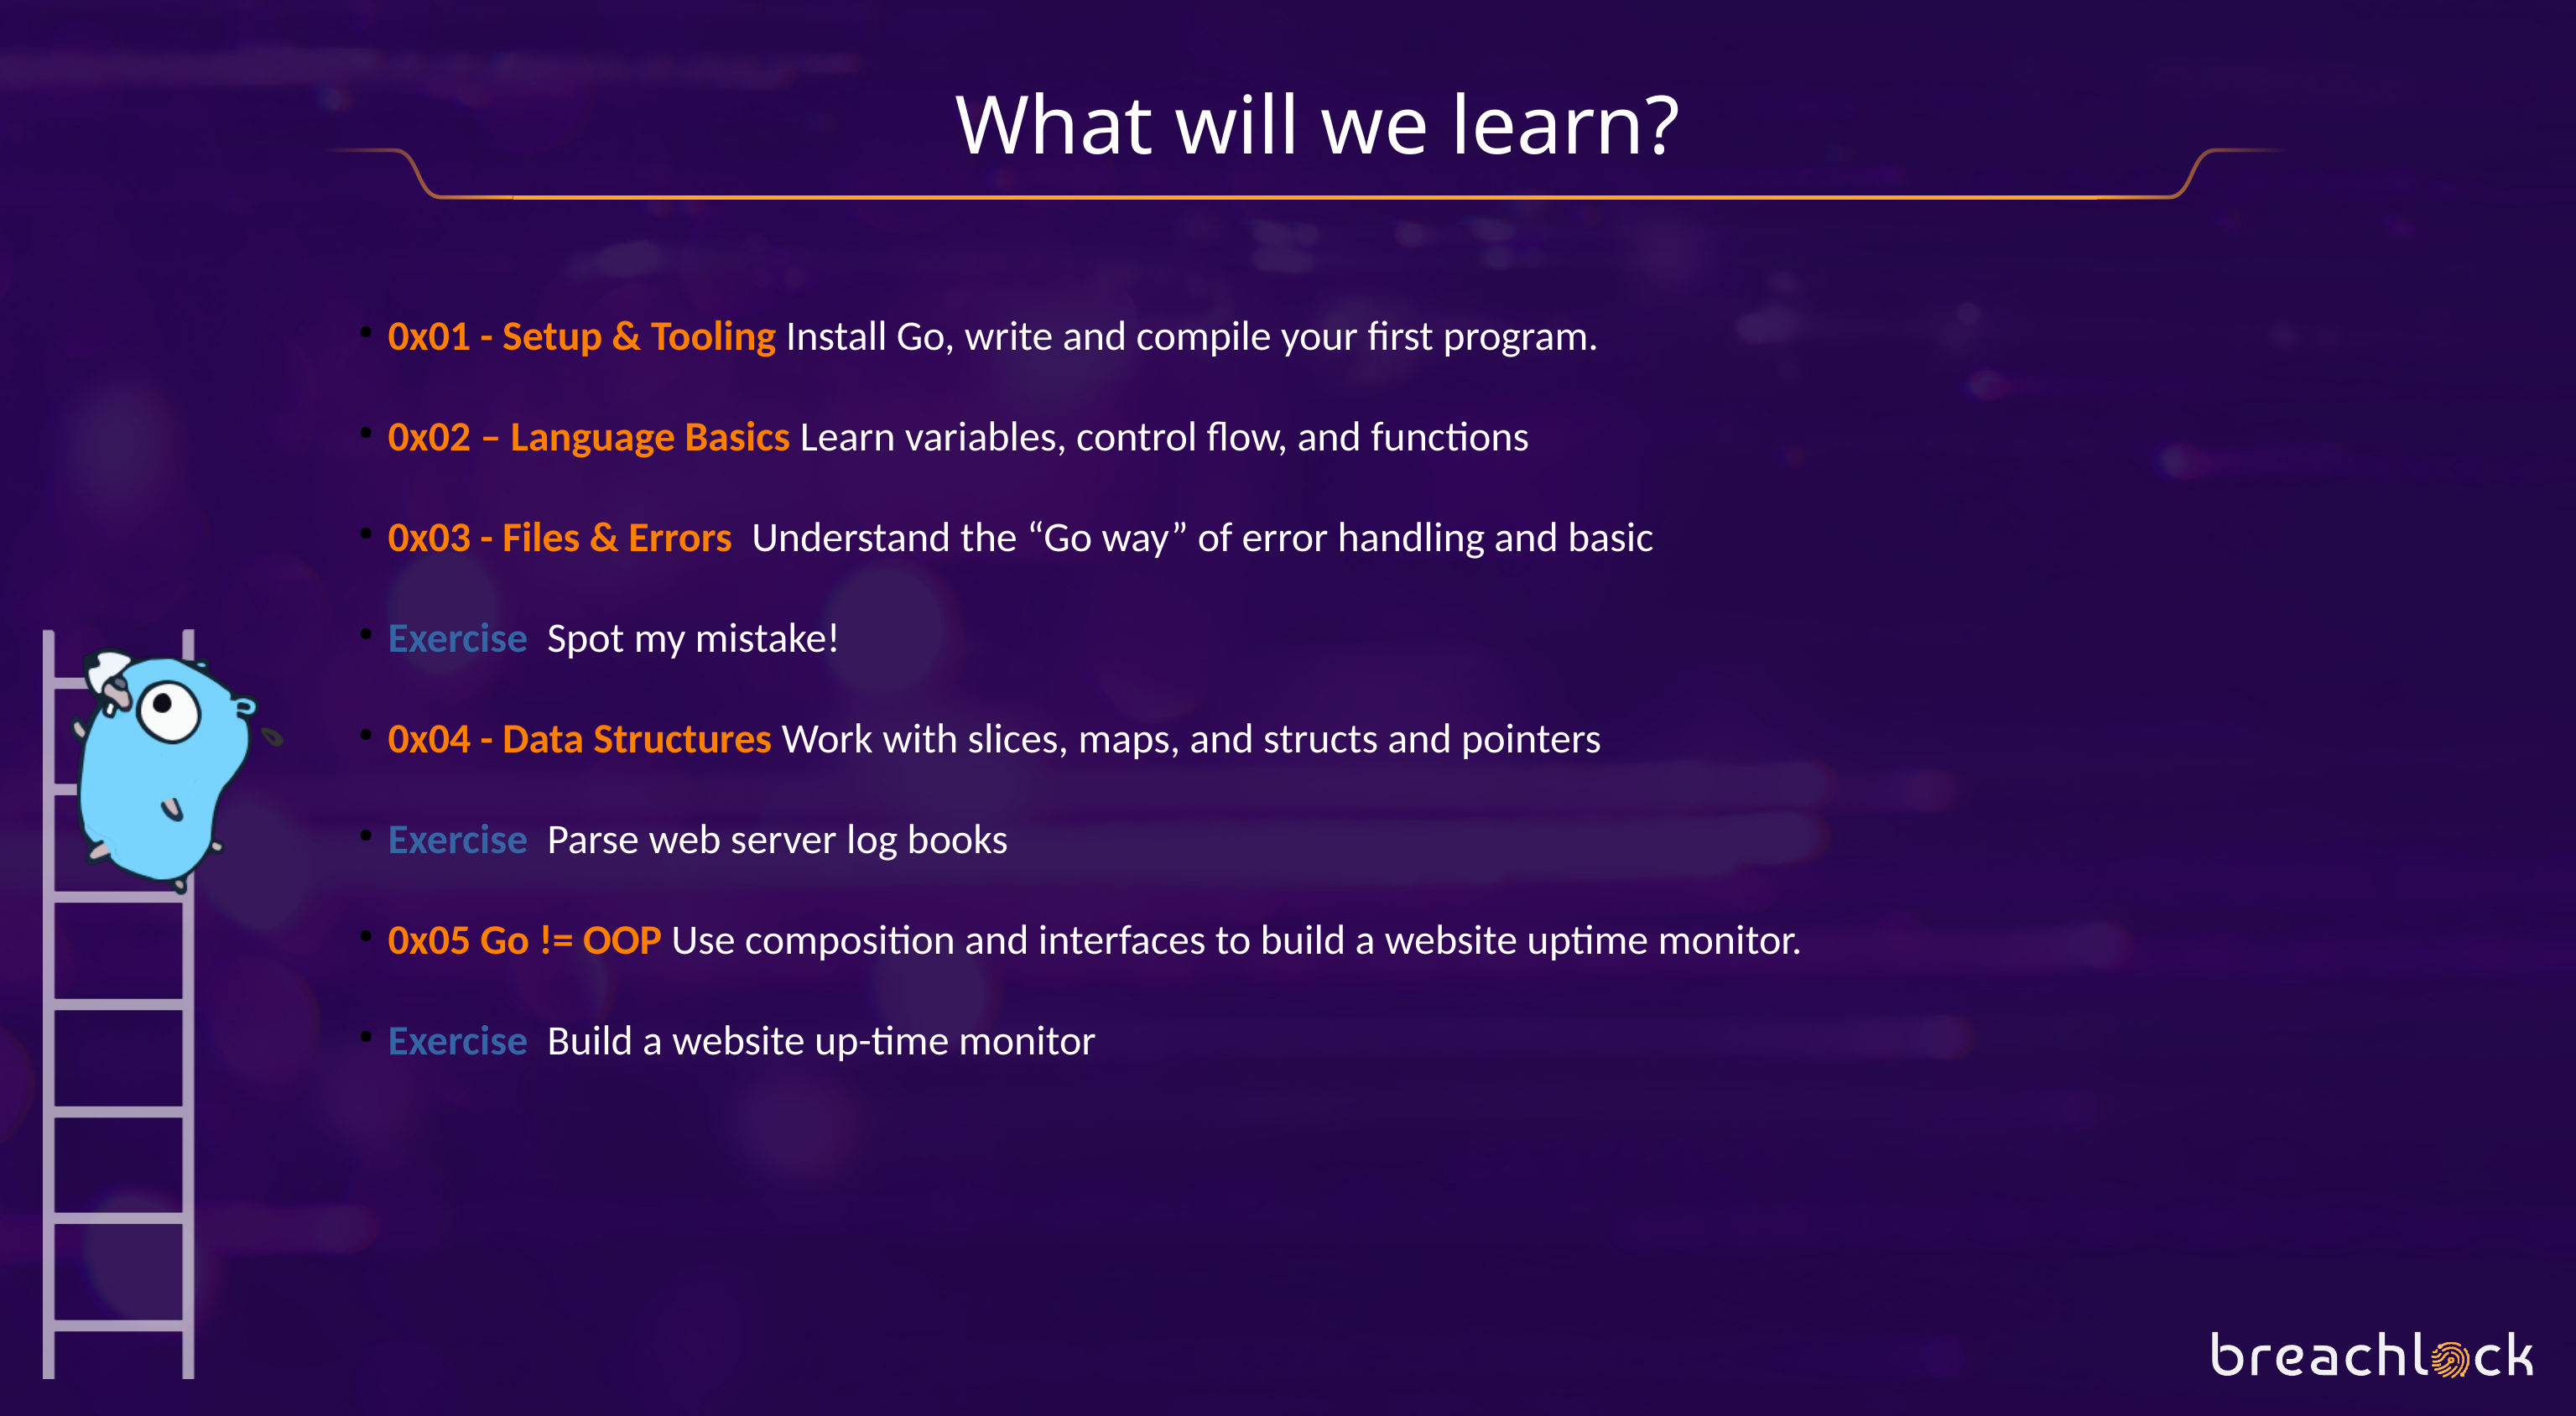

What will we learn?
0x01 - Setup & Tooling Install Go, write and compile your first program.
0x02 – Language Basics Learn variables, control flow, and functions
0x03 - Files & Errors Understand the “Go way” of error handling and basic
Exercise Spot my mistake!
0x04 - Data Structures Work with slices, maps, and structs and pointers
Exercise Parse web server log books
0x05 Go != OOP Use composition and interfaces to build a website uptime monitor.
Exercise Build a website up-time monitor